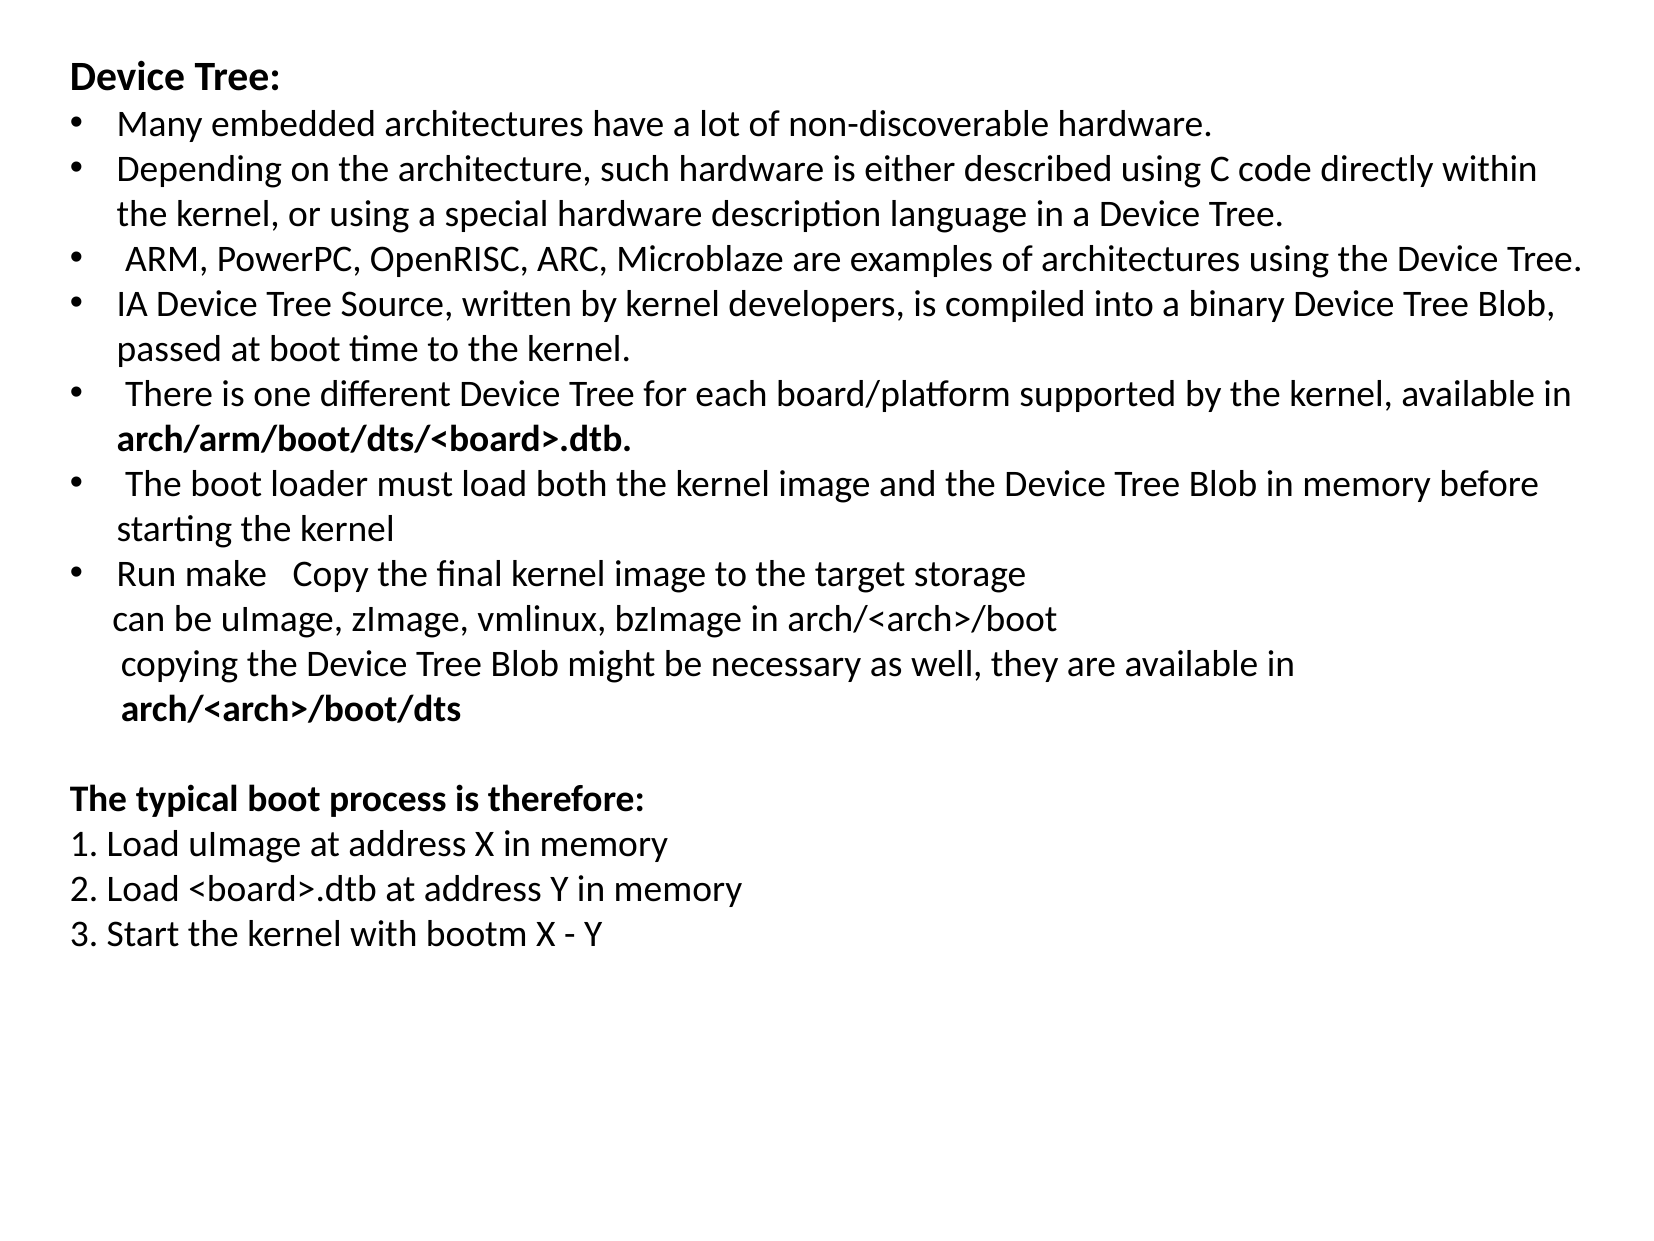

Device Tree:
Many embedded architectures have a lot of non-discoverable hardware.
Depending on the architecture, such hardware is either described using C code directly within the kernel, or using a special hardware description language in a Device Tree.
 ARM, PowerPC, OpenRISC, ARC, Microblaze are examples of architectures using the Device Tree.
IA Device Tree Source, written by kernel developers, is compiled into a binary Device Tree Blob, passed at boot time to the kernel.
 There is one different Device Tree for each board/platform supported by the kernel, available in arch/arm/boot/dts/<board>.dtb.
 The boot loader must load both the kernel image and the Device Tree Blob in memory before starting the kernel
Run make Copy the final kernel image to the target storage
 can be uImage, zImage, vmlinux, bzImage in arch/<arch>/boot
 copying the Device Tree Blob might be necessary as well, they are available in
 arch/<arch>/boot/dts
The typical boot process is therefore:
1. Load uImage at address X in memory
2. Load <board>.dtb at address Y in memory
3. Start the kernel with bootm X - Y